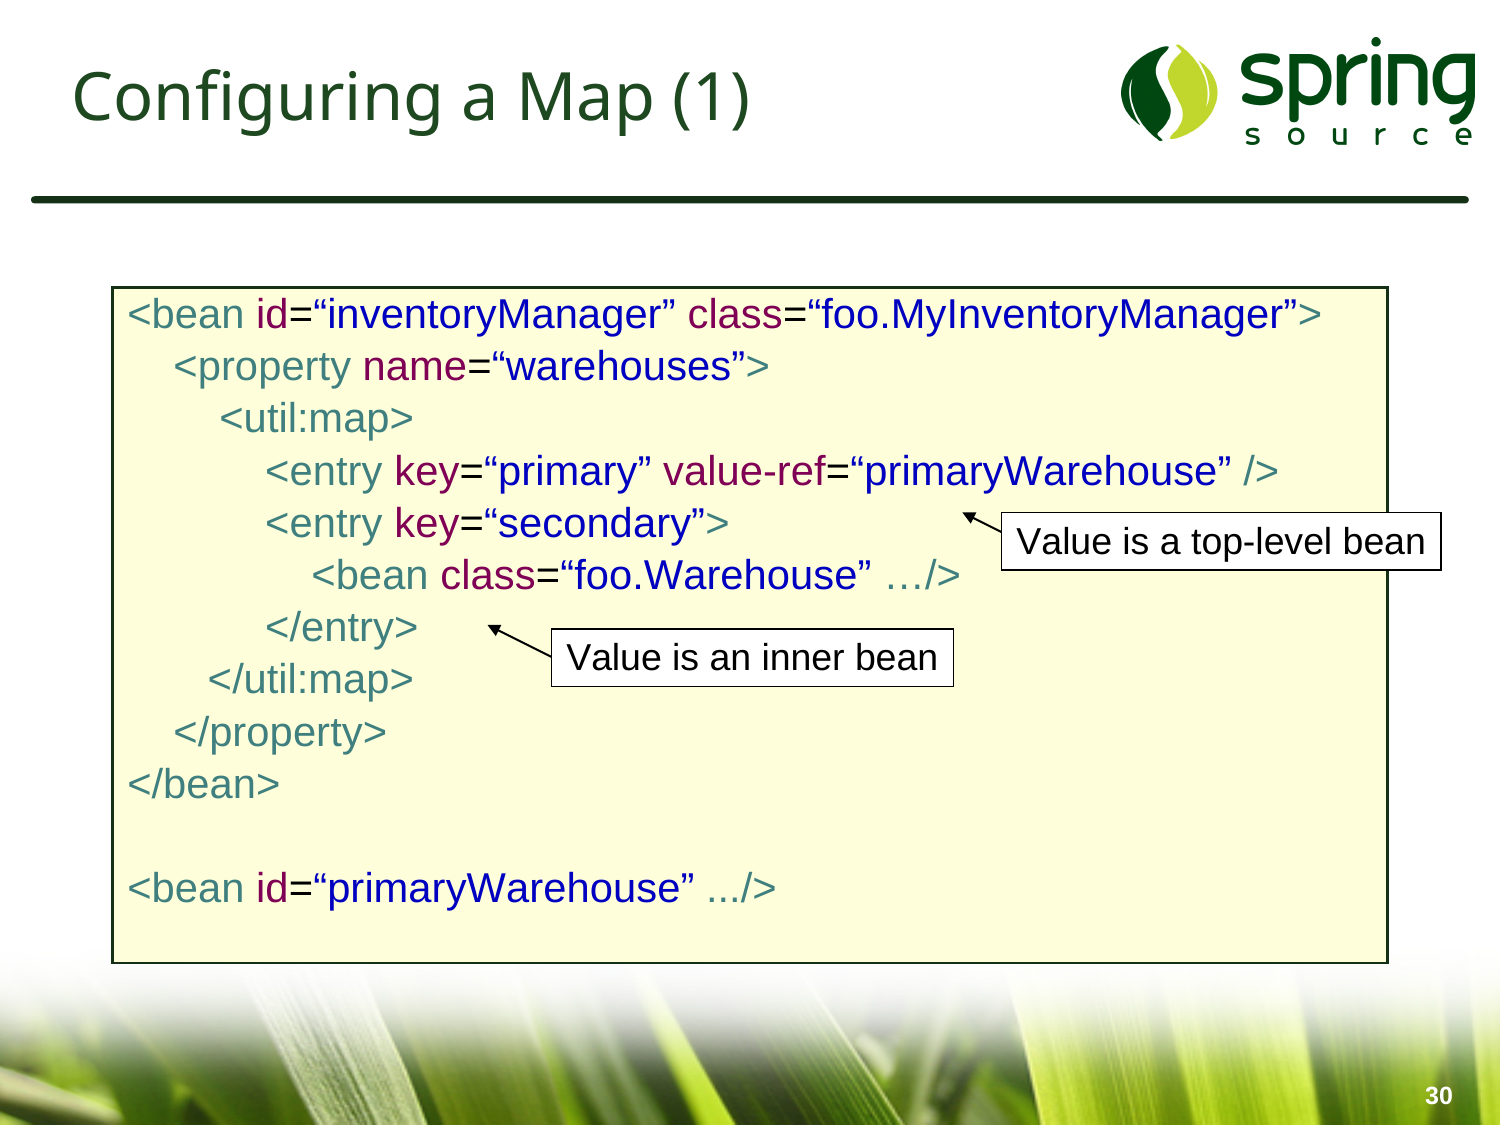

# Configuring a Map (1)
<bean id=“inventoryManager” class=“foo.MyInventoryManager”>
 <property name=“warehouses”>
 <util:map>
 <entry key=“primary” value-ref=“primaryWarehouse” />
 <entry key=“secondary”>
 <bean class=“foo.Warehouse” …/>
 </entry>
 </util:map>
 </property>
</bean>
<bean id=“primaryWarehouse” .../>
Value is a top-level bean
Value is an inner bean